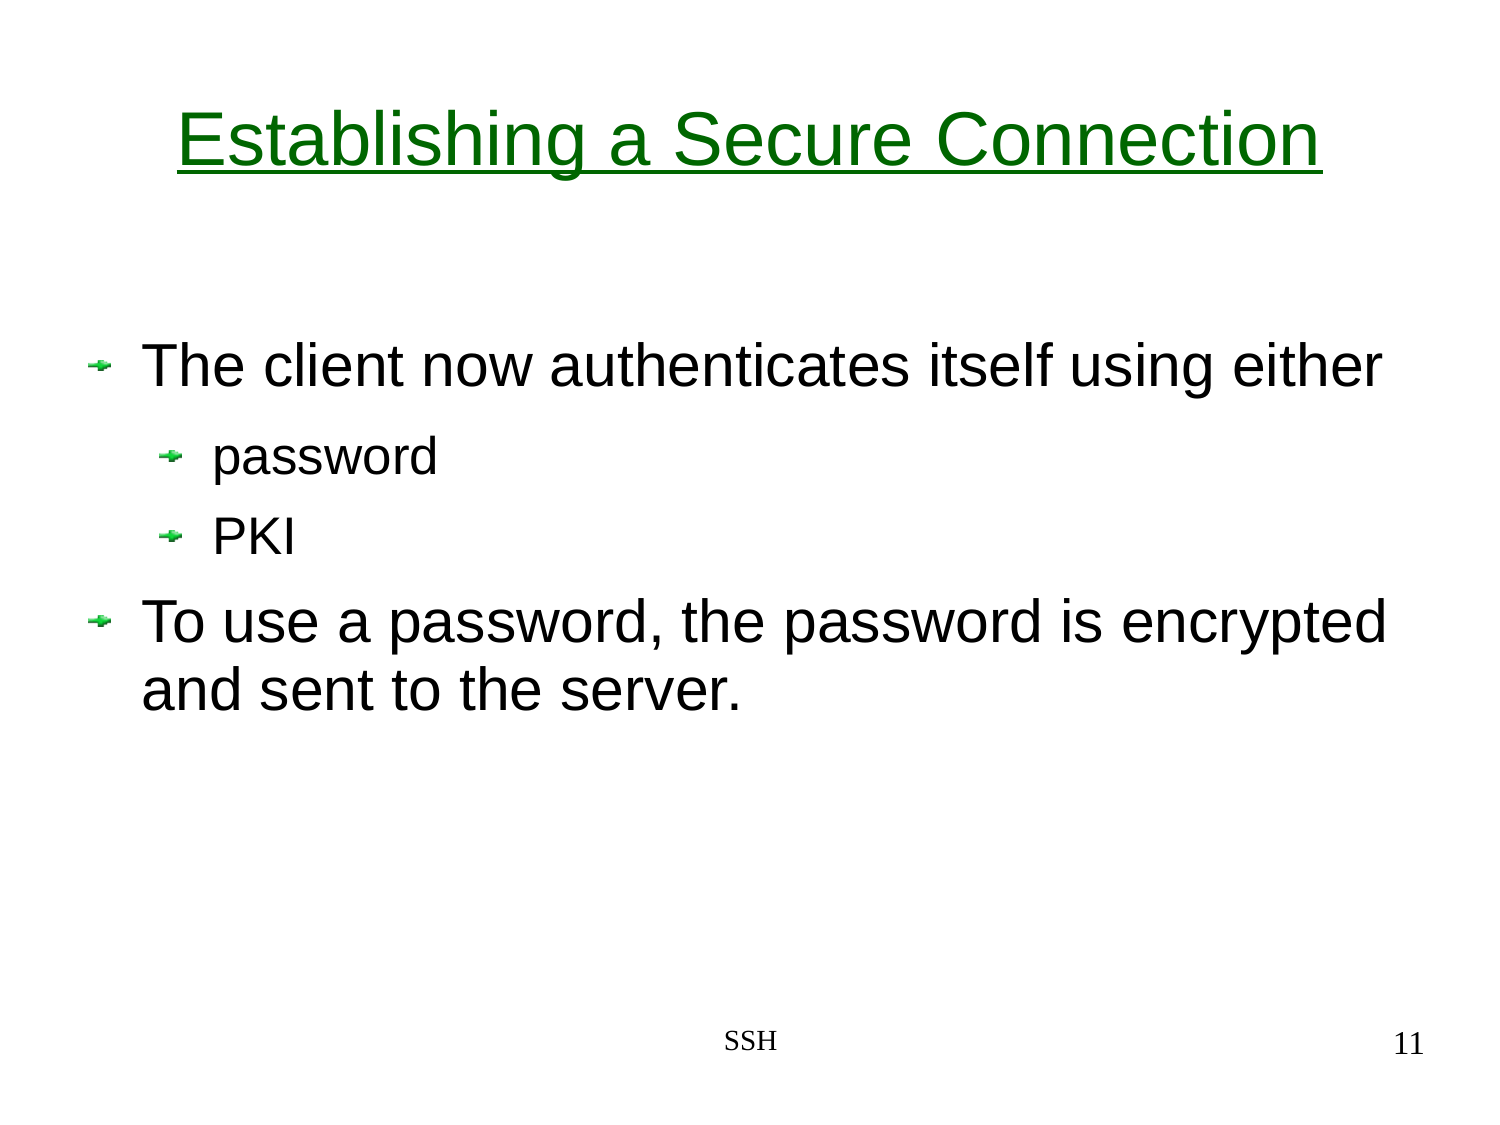

# Establishing a Secure Connection
The client now authenticates itself using either
password
PKI
To use a password, the password is encrypted and sent to the server.
SSH
11